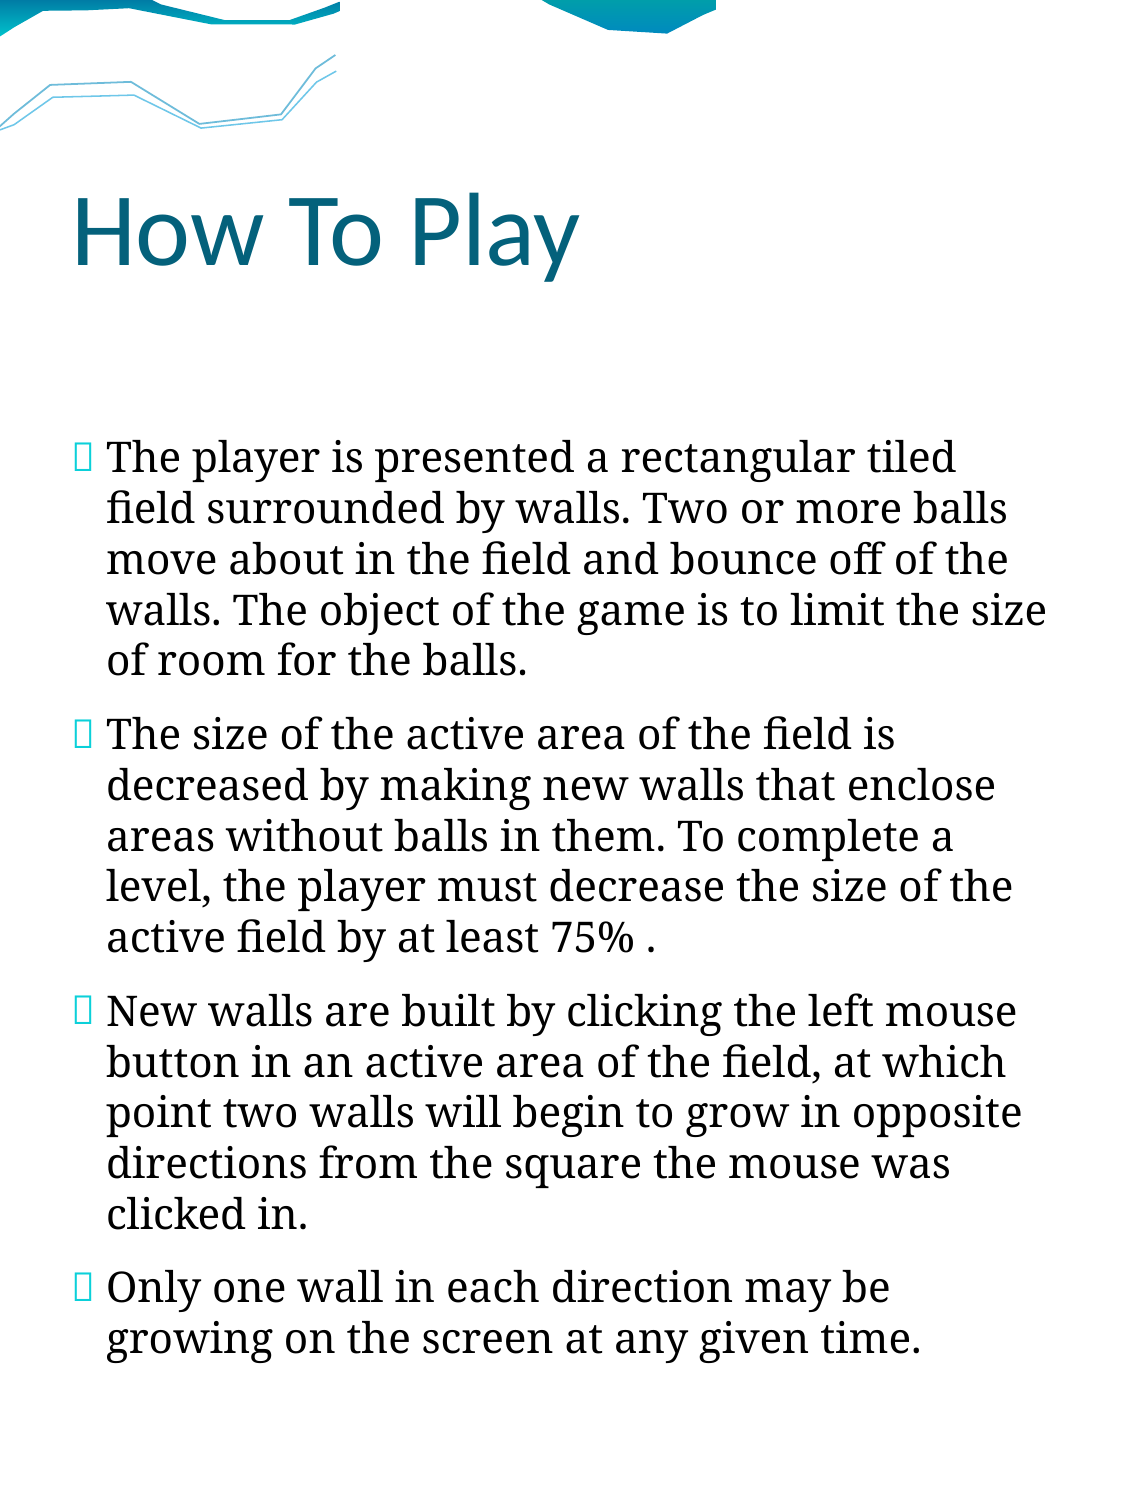

# How To Play
The player is presented a rectangular tiled ﬁeld surrounded by walls. Two or more balls move about in the ﬁeld and bounce off of the walls. The object of the game is to limit the size of room for the balls.
The size of the active area of the ﬁeld is decreased by making new walls that enclose areas without balls in them. To complete a level, the player must decrease the size of the active ﬁeld by at least 75% .
New walls are built by clicking the left mouse button in an active area of the ﬁeld, at which point two walls will begin to grow in opposite directions from the square the mouse was clicked in.
Only one wall in each direction may be growing on the screen at any given time.